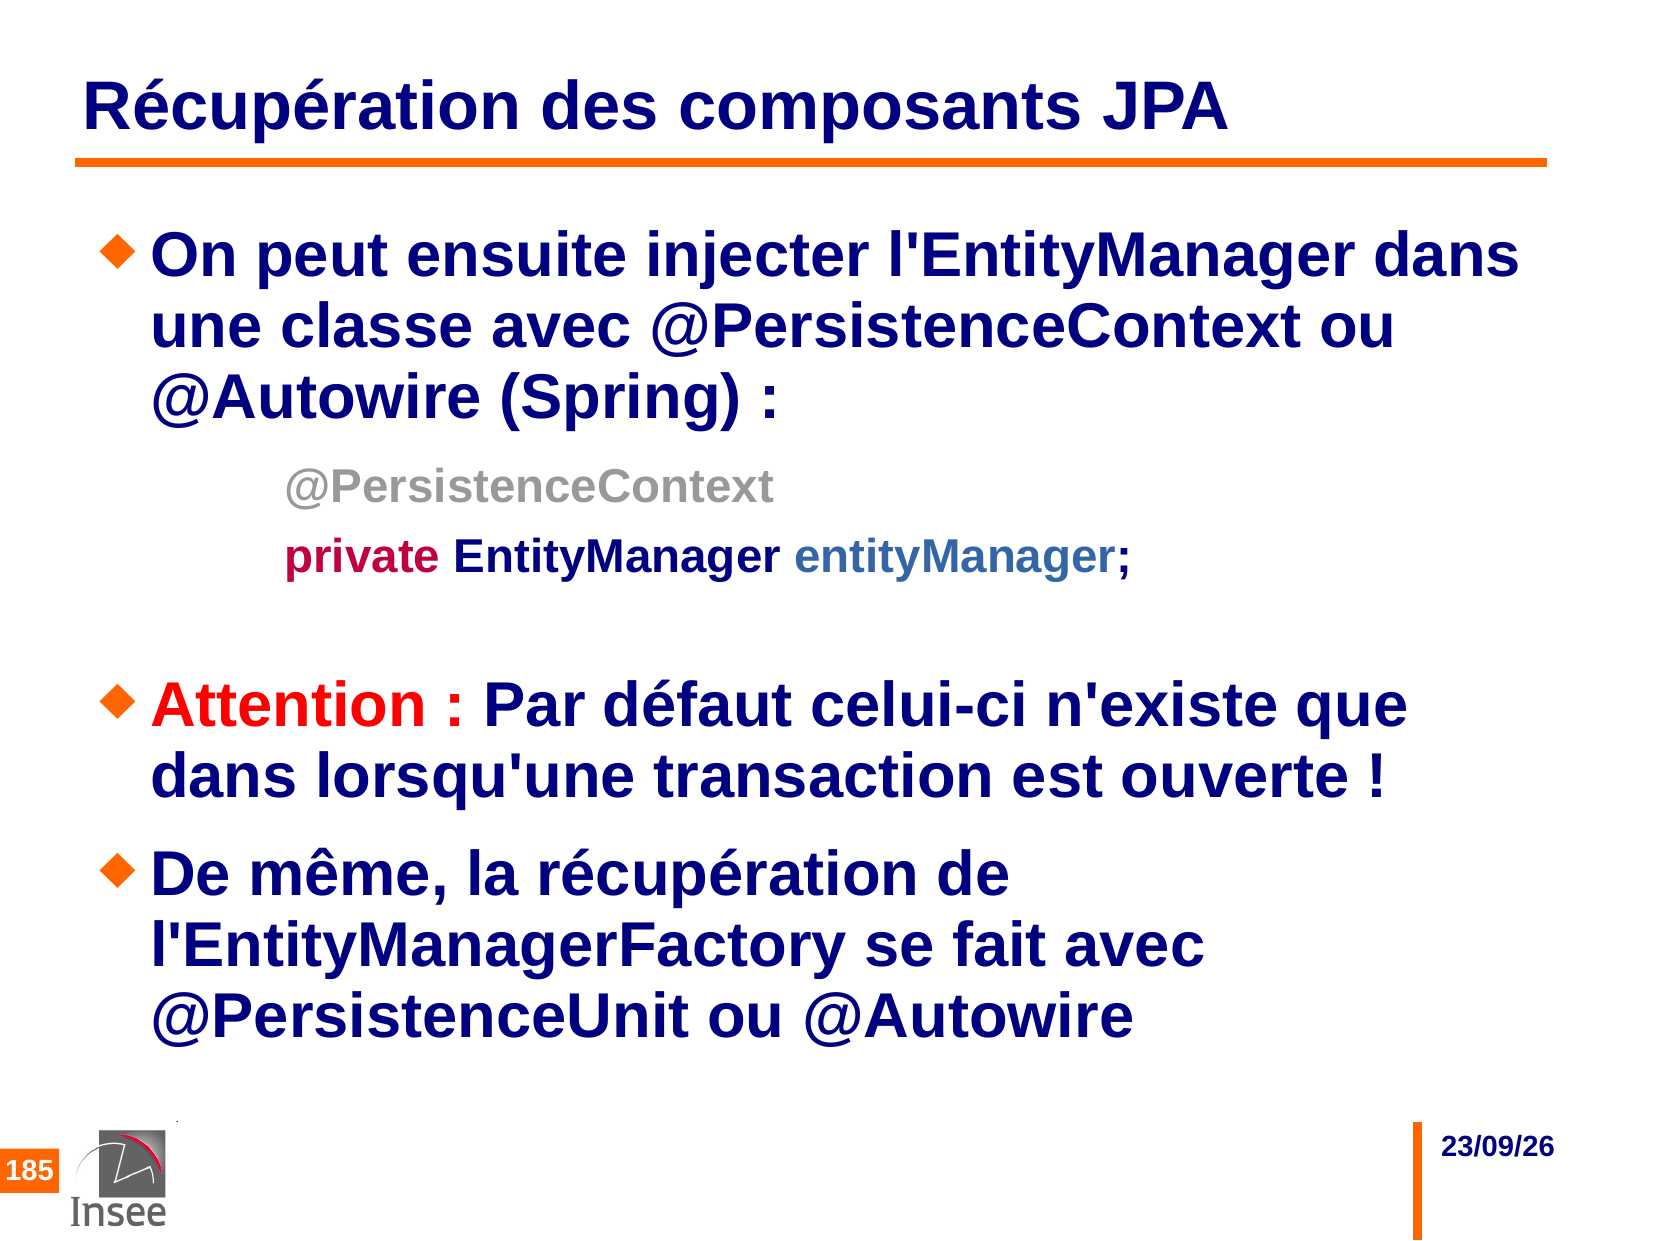

# Récupération des composants JPA
On peut ensuite injecter l'EntityManager dans une classe avec @PersistenceContext ou @Autowire (Spring) :
@PersistenceContext
private EntityManager entityManager;
Attention : Par défaut celui-ci n'existe que dans lorsqu'une transaction est ouverte !
De même, la récupération de l'EntityManagerFactory se fait avec @PersistenceUnit ou @Autowire
185